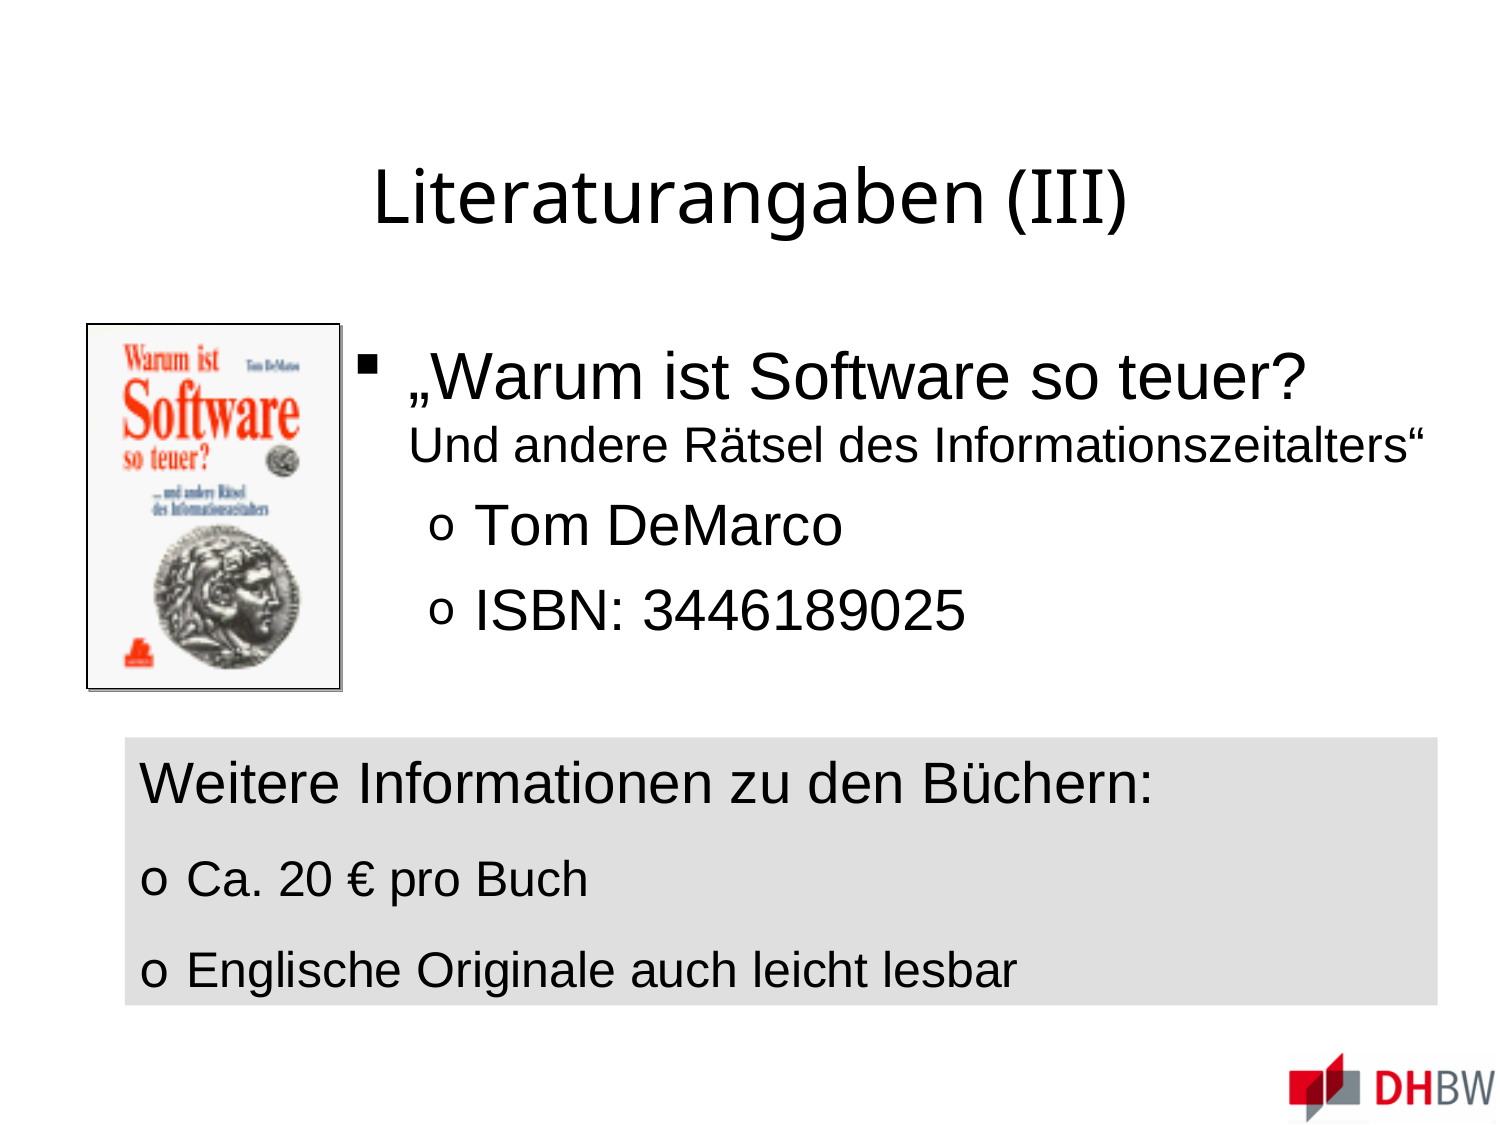

# Literaturangaben (III)
„Warum ist Software so teuer?
Und andere Rätsel des Informationszeitalters“
Tom DeMarco
ISBN: 3446189025
Weitere Informationen zu den Büchern:
Ca. 20 € pro Buch
Englische Originale auch leicht lesbar